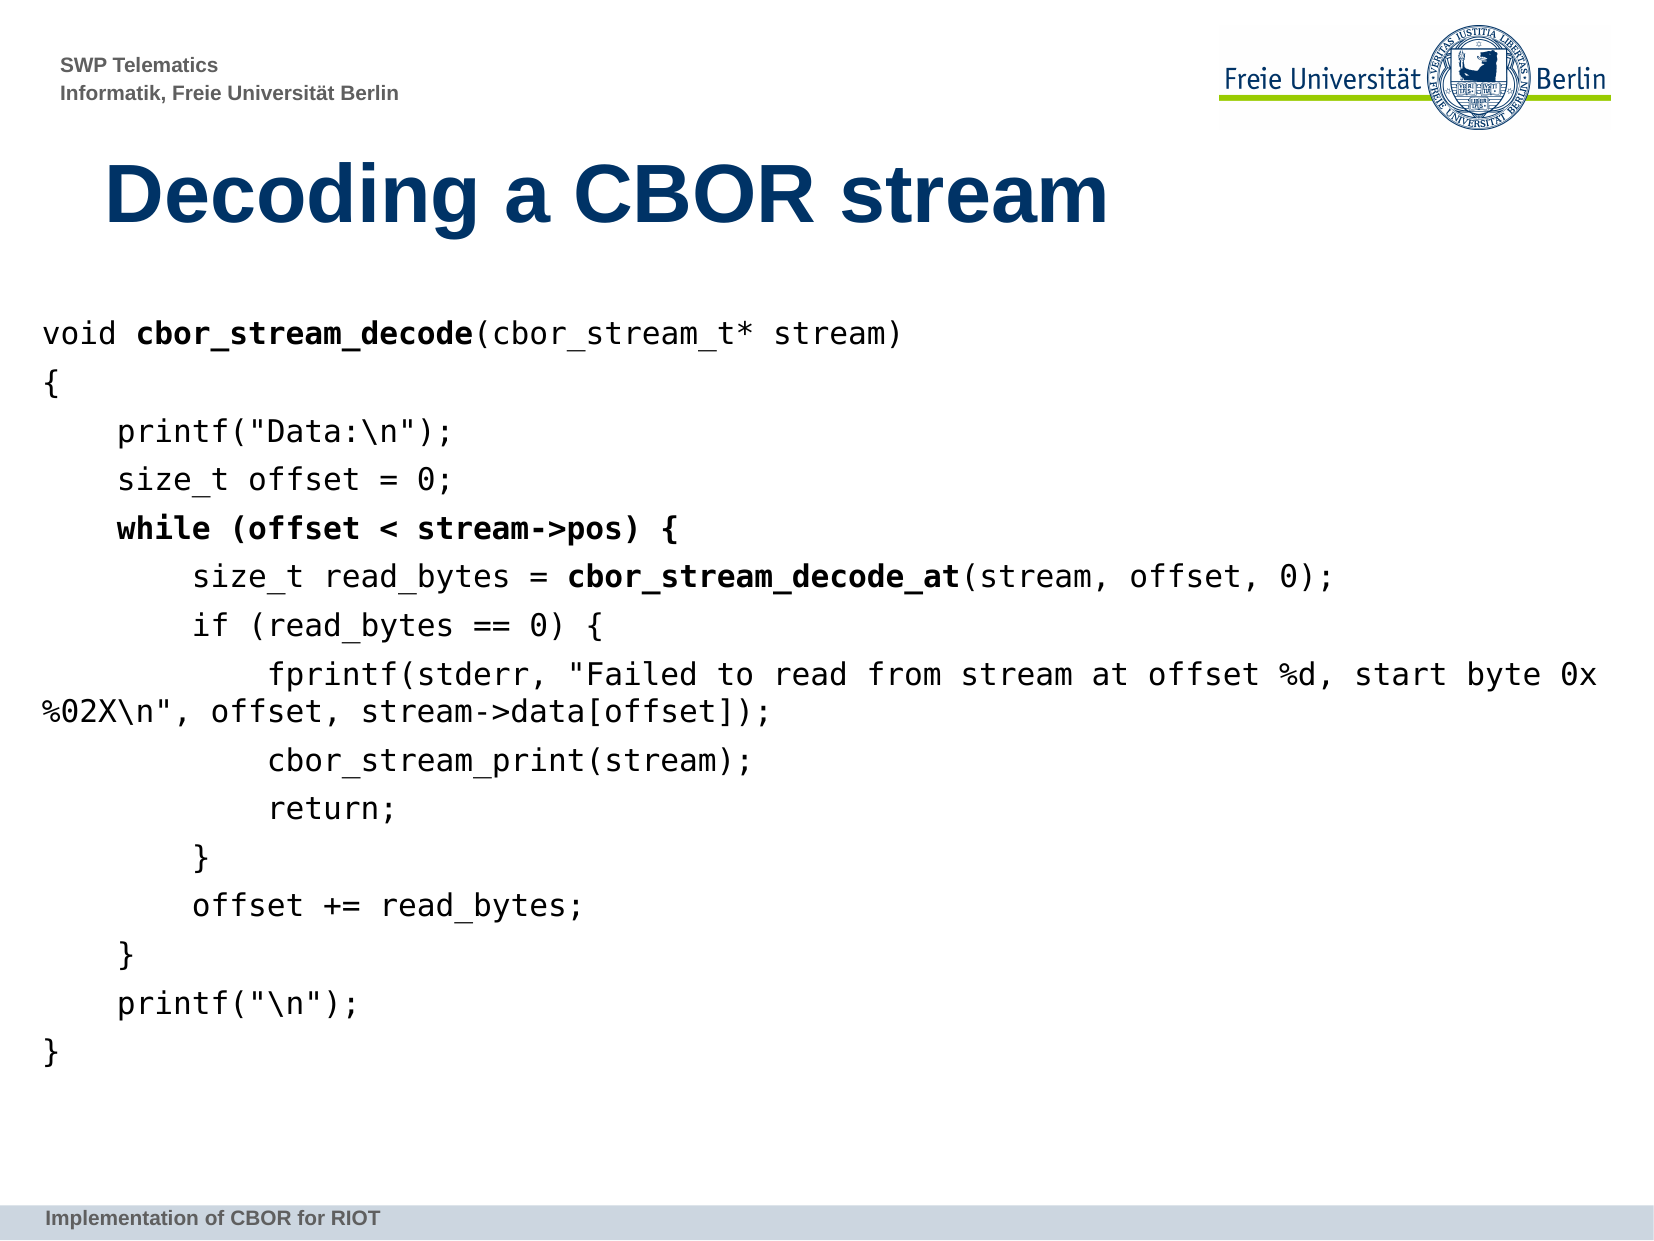

# Decoding a CBOR stream
void cbor_stream_decode(cbor_stream_t* stream)
{
 printf("Data:\n");
 size_t offset = 0;
 while (offset < stream->pos) {
 size_t read_bytes = cbor_stream_decode_at(stream, offset, 0);
 if (read_bytes == 0) {
 fprintf(stderr, "Failed to read from stream at offset %d, start byte 0x%02X\n", offset, stream->data[offset]);
 cbor_stream_print(stream);
 return;
 }
 offset += read_bytes;
 }
 printf("\n");
}